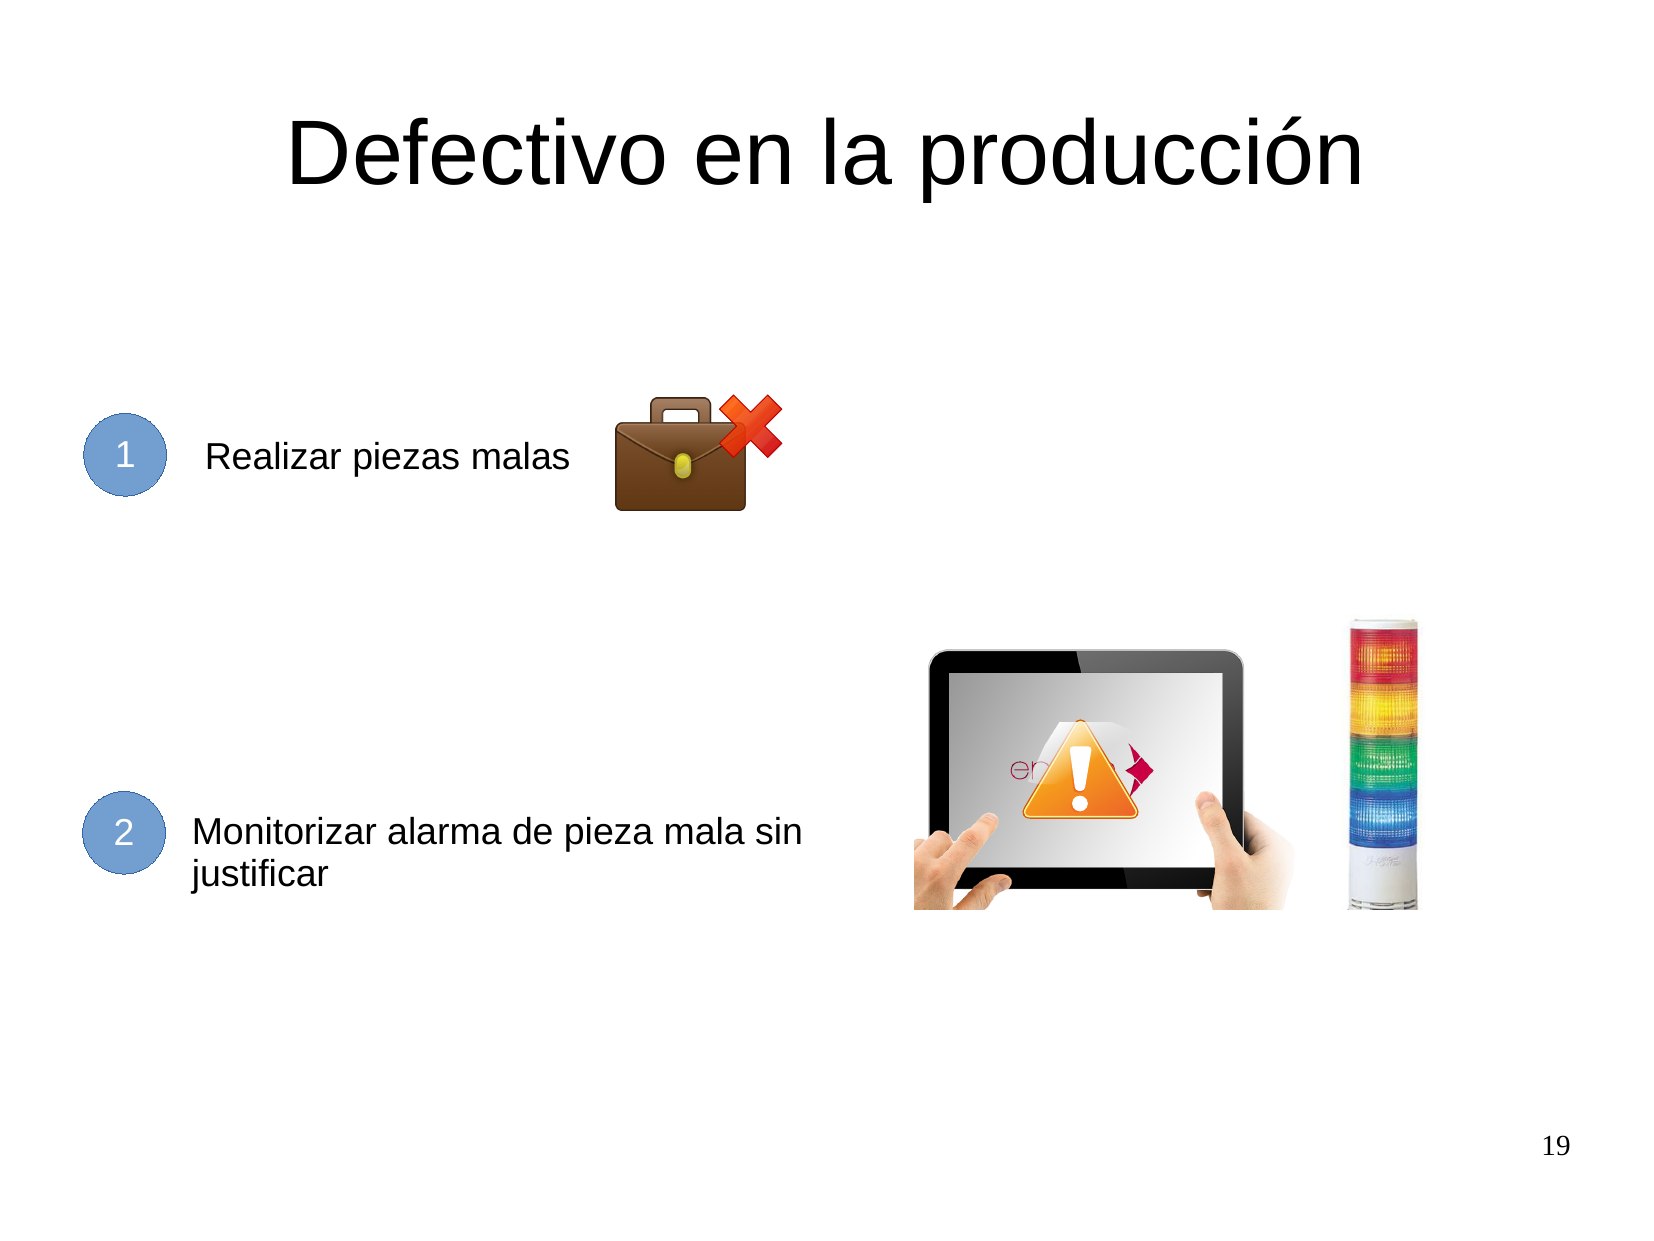

# Defectivo en la producción
1
Realizar piezas malas
2
Monitorizar alarma de pieza mala sin justificar
19